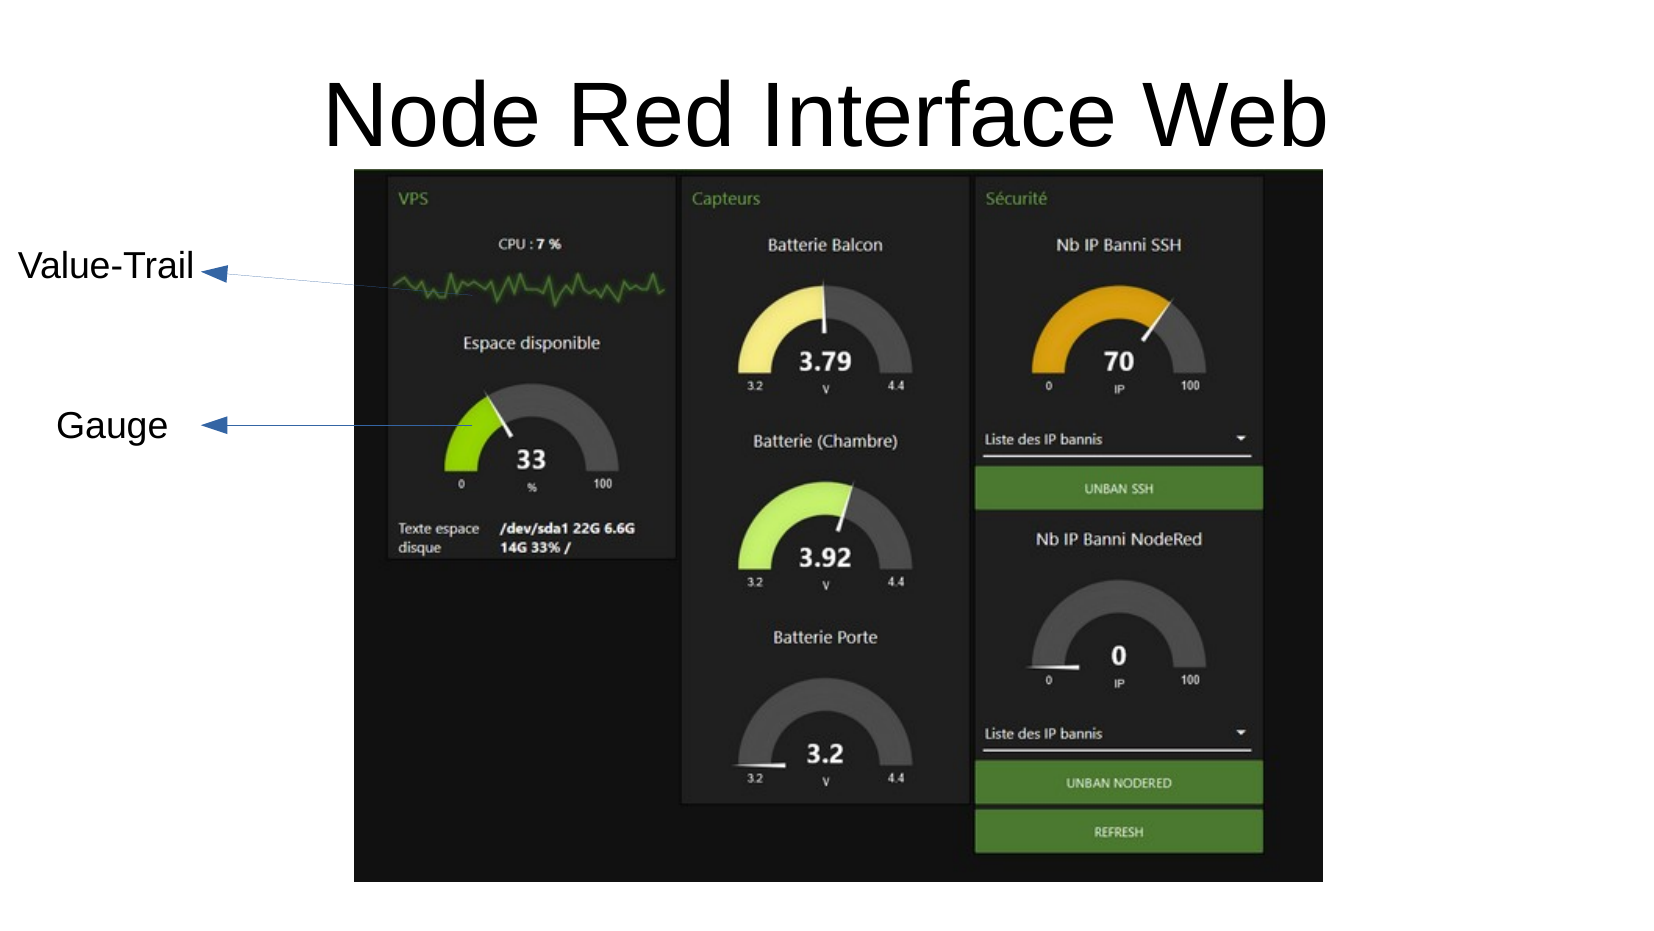

# Node Red Interface Web
Value-Trail
Gauge